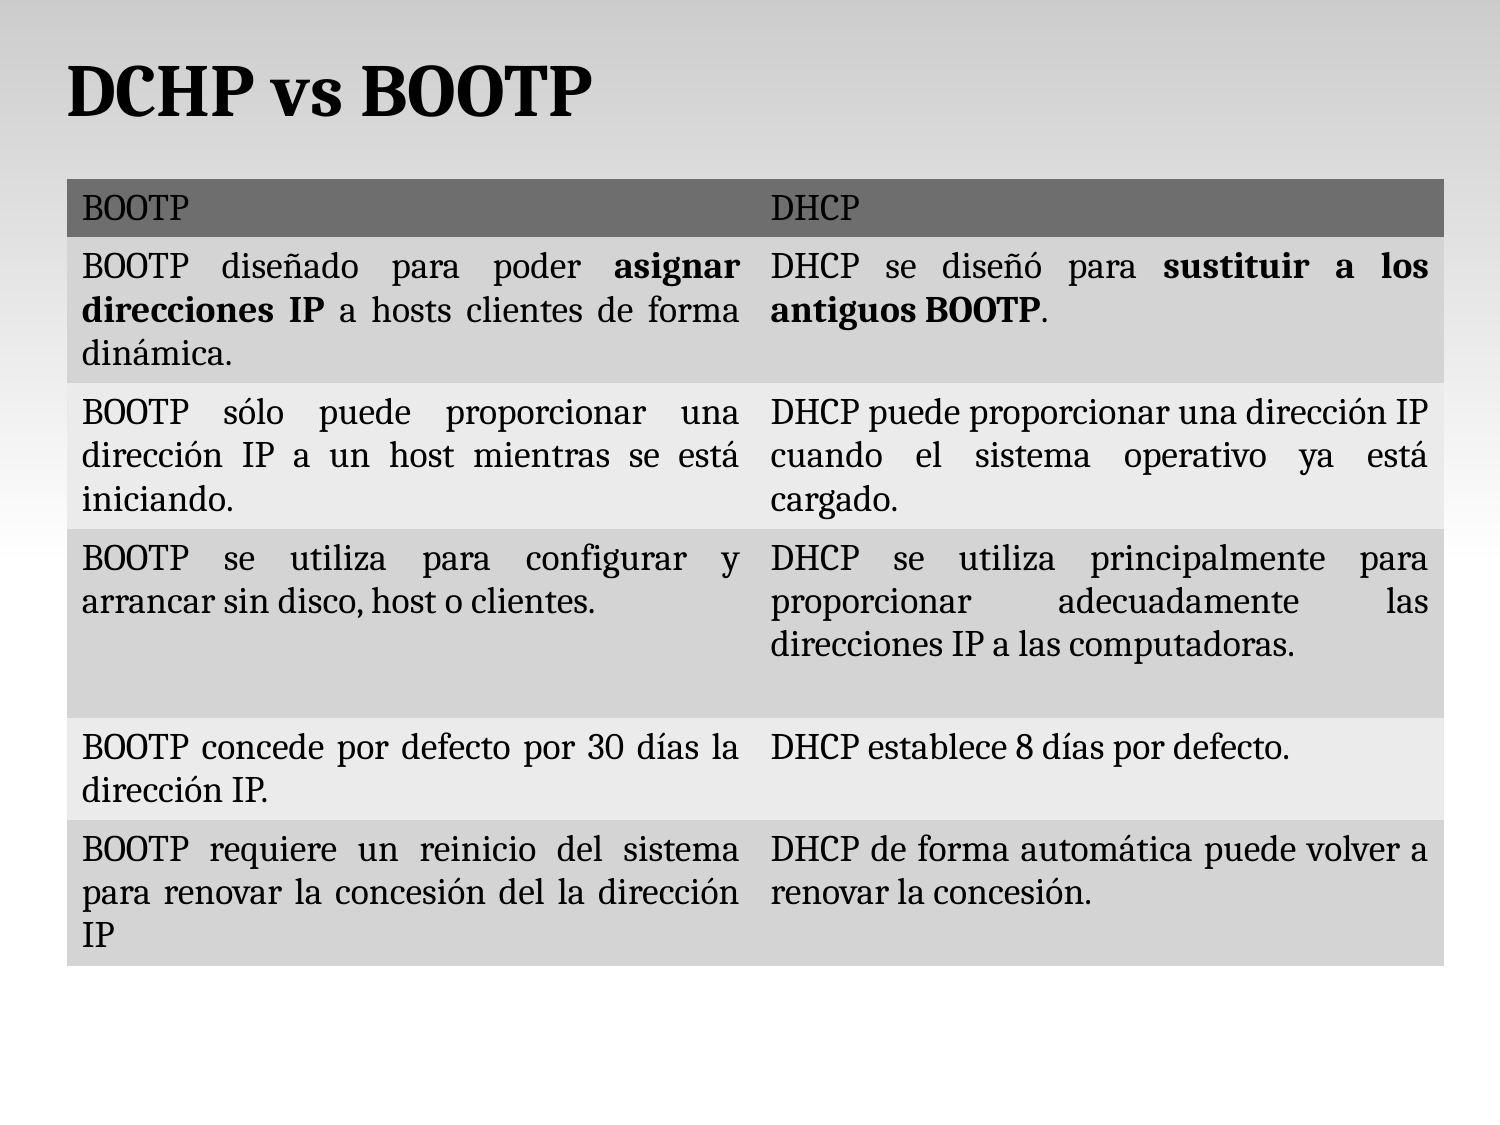

# DCHP vs BOOTP
| BOOTP | DHCP |
| --- | --- |
| BOOTP diseñado para poder asignar direcciones IP a hosts clientes de forma dinámica. | DHCP se diseñó para sustituir a los antiguos BOOTP. |
| BOOTP sólo puede proporcionar una dirección IP a un host mientras se está iniciando. | DHCP puede proporcionar una dirección IP cuando el sistema operativo ya está cargado. |
| BOOTP se utiliza para configurar y arrancar sin disco, host o clientes. | DHCP se utiliza principalmente para proporcionar adecuadamente las direcciones IP a las computadoras. |
| BOOTP concede por defecto por 30 días la dirección IP. | DHCP establece 8 días por defecto. |
| BOOTP requiere un reinicio del sistema para renovar la concesión del la dirección IP | DHCP de forma automática puede volver a renovar la concesión. |
Page